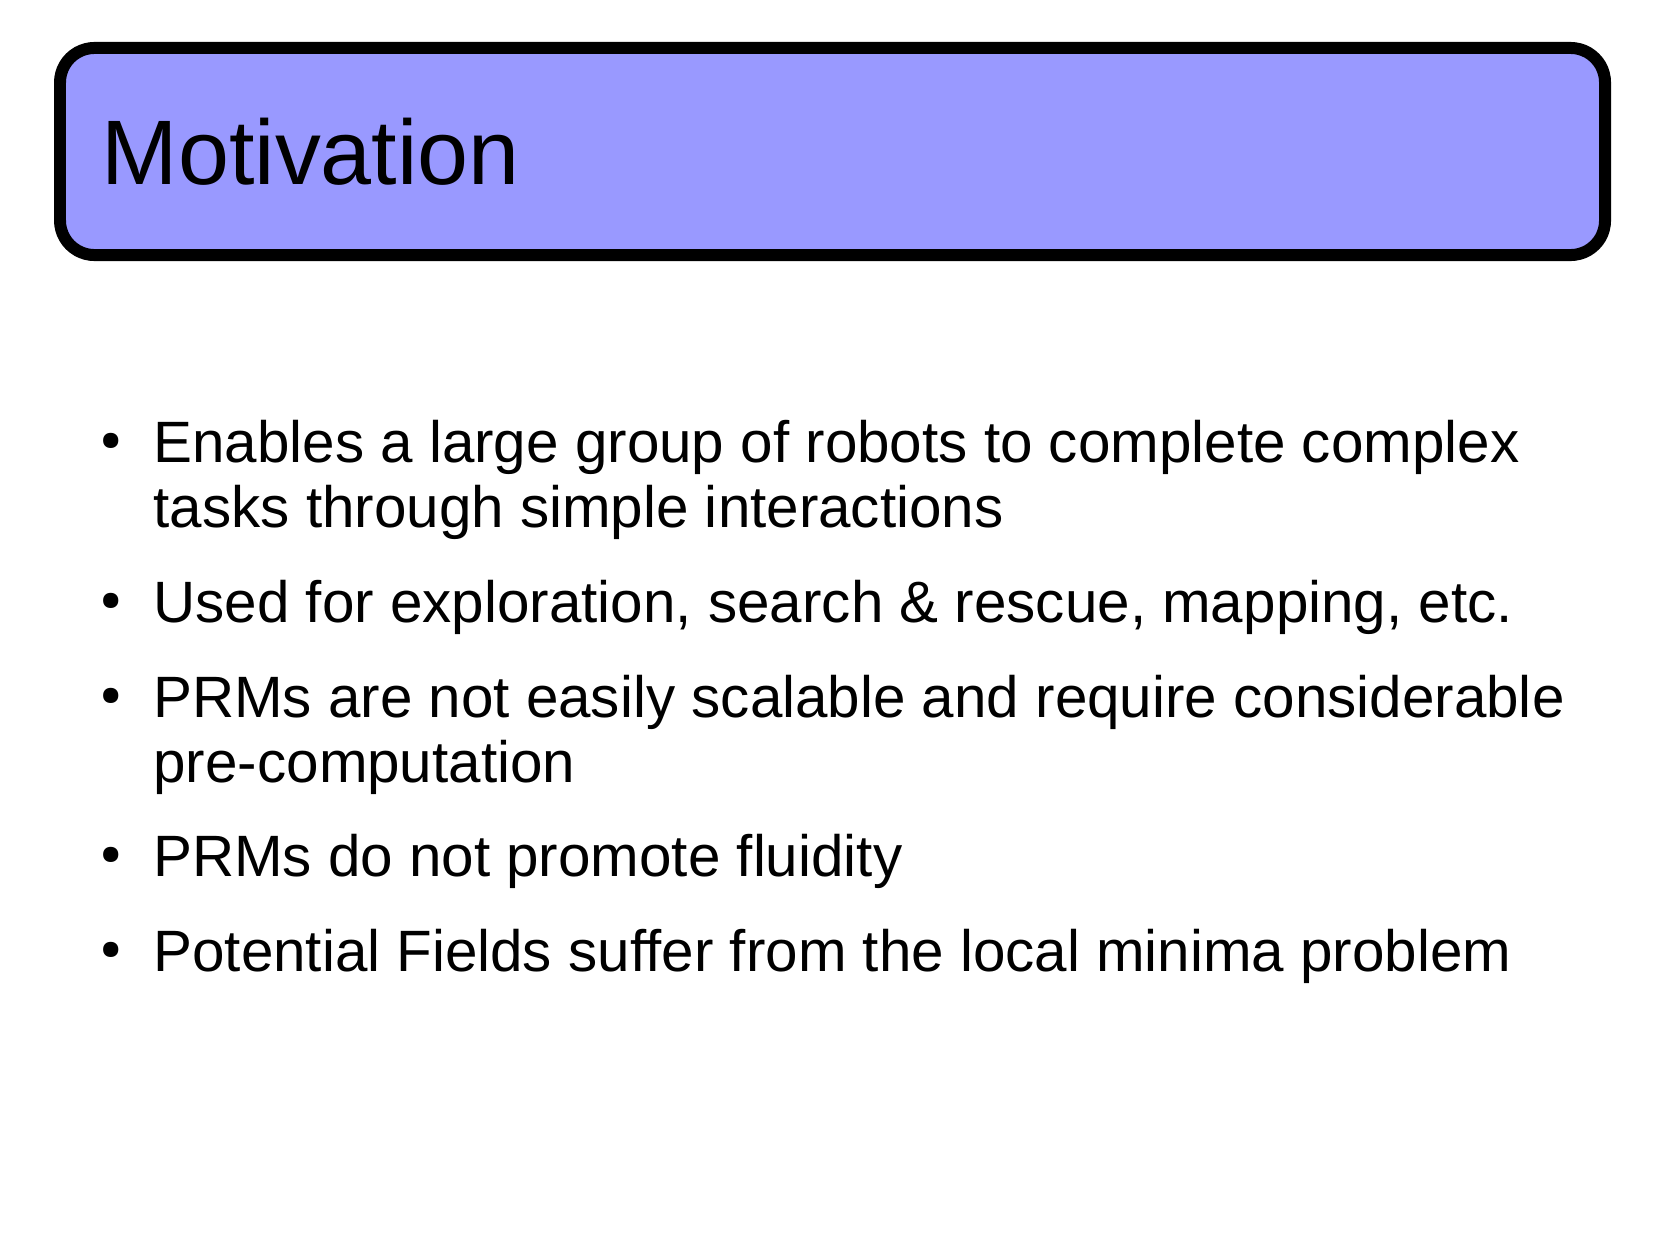

#
Motivation
Enables a large group of robots to complete complex tasks through simple interactions
Used for exploration, search & rescue, mapping, etc.
PRMs are not easily scalable and require considerable pre-computation
PRMs do not promote fluidity
Potential Fields suffer from the local minima problem